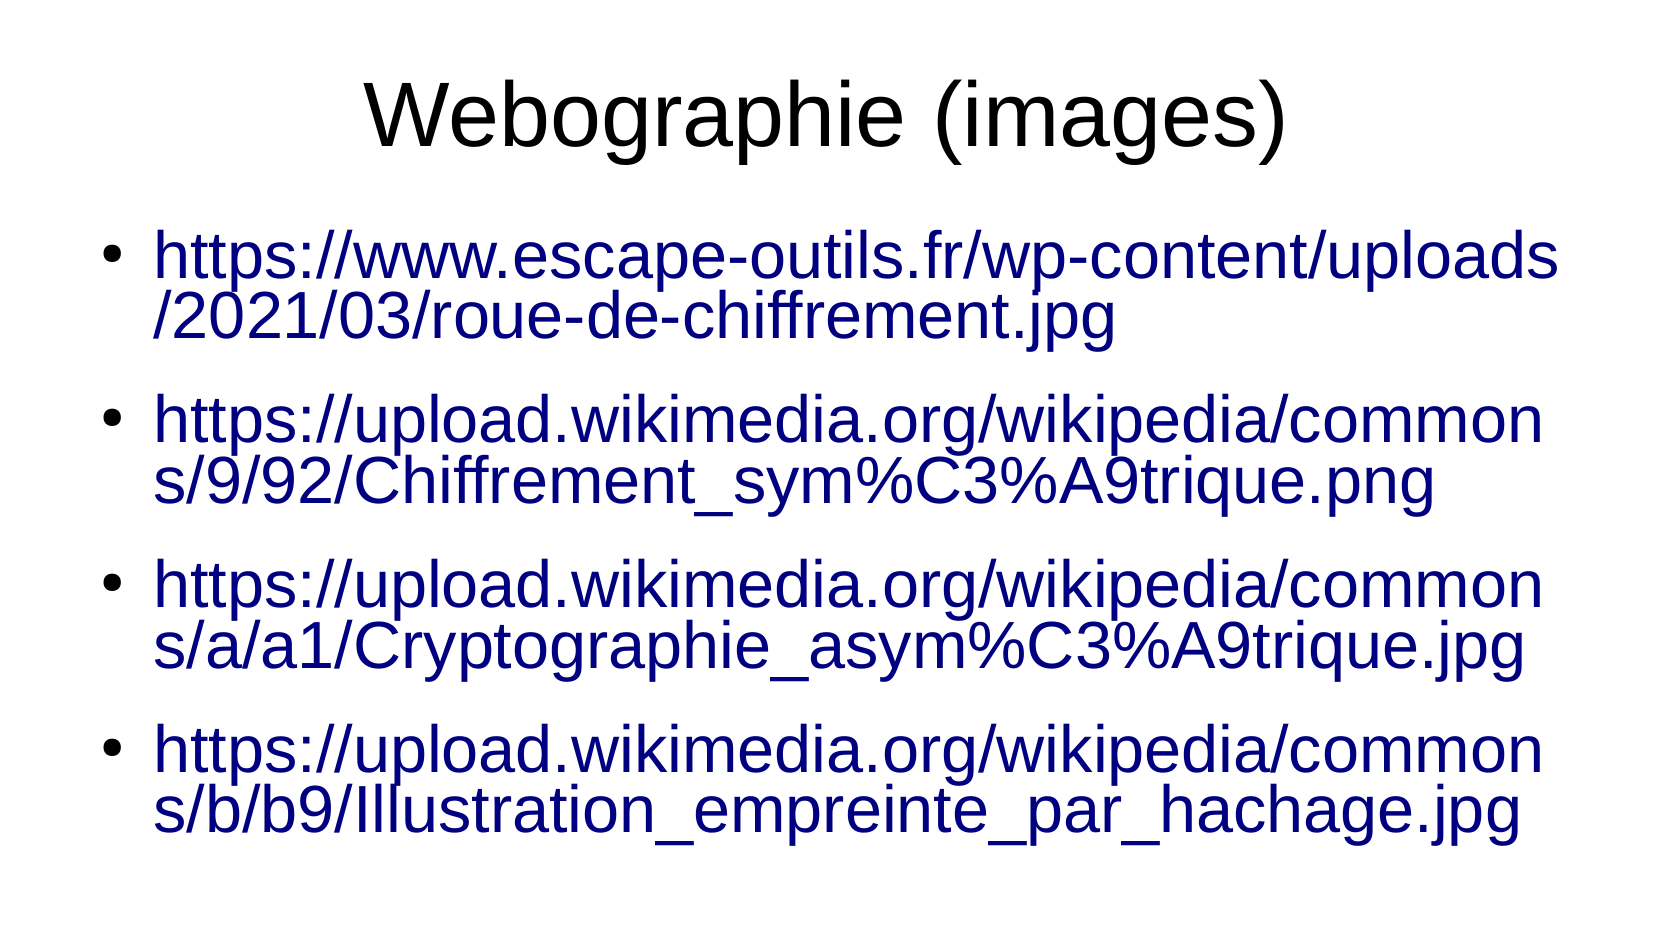

# Webographie (images)
https://www.escape-outils.fr/wp-content/uploads/2021/03/roue-de-chiffrement.jpg
https://upload.wikimedia.org/wikipedia/commons/9/92/Chiffrement_sym%C3%A9trique.png
https://upload.wikimedia.org/wikipedia/commons/a/a1/Cryptographie_asym%C3%A9trique.jpg
https://upload.wikimedia.org/wikipedia/commons/b/b9/Illustration_empreinte_par_hachage.jpg